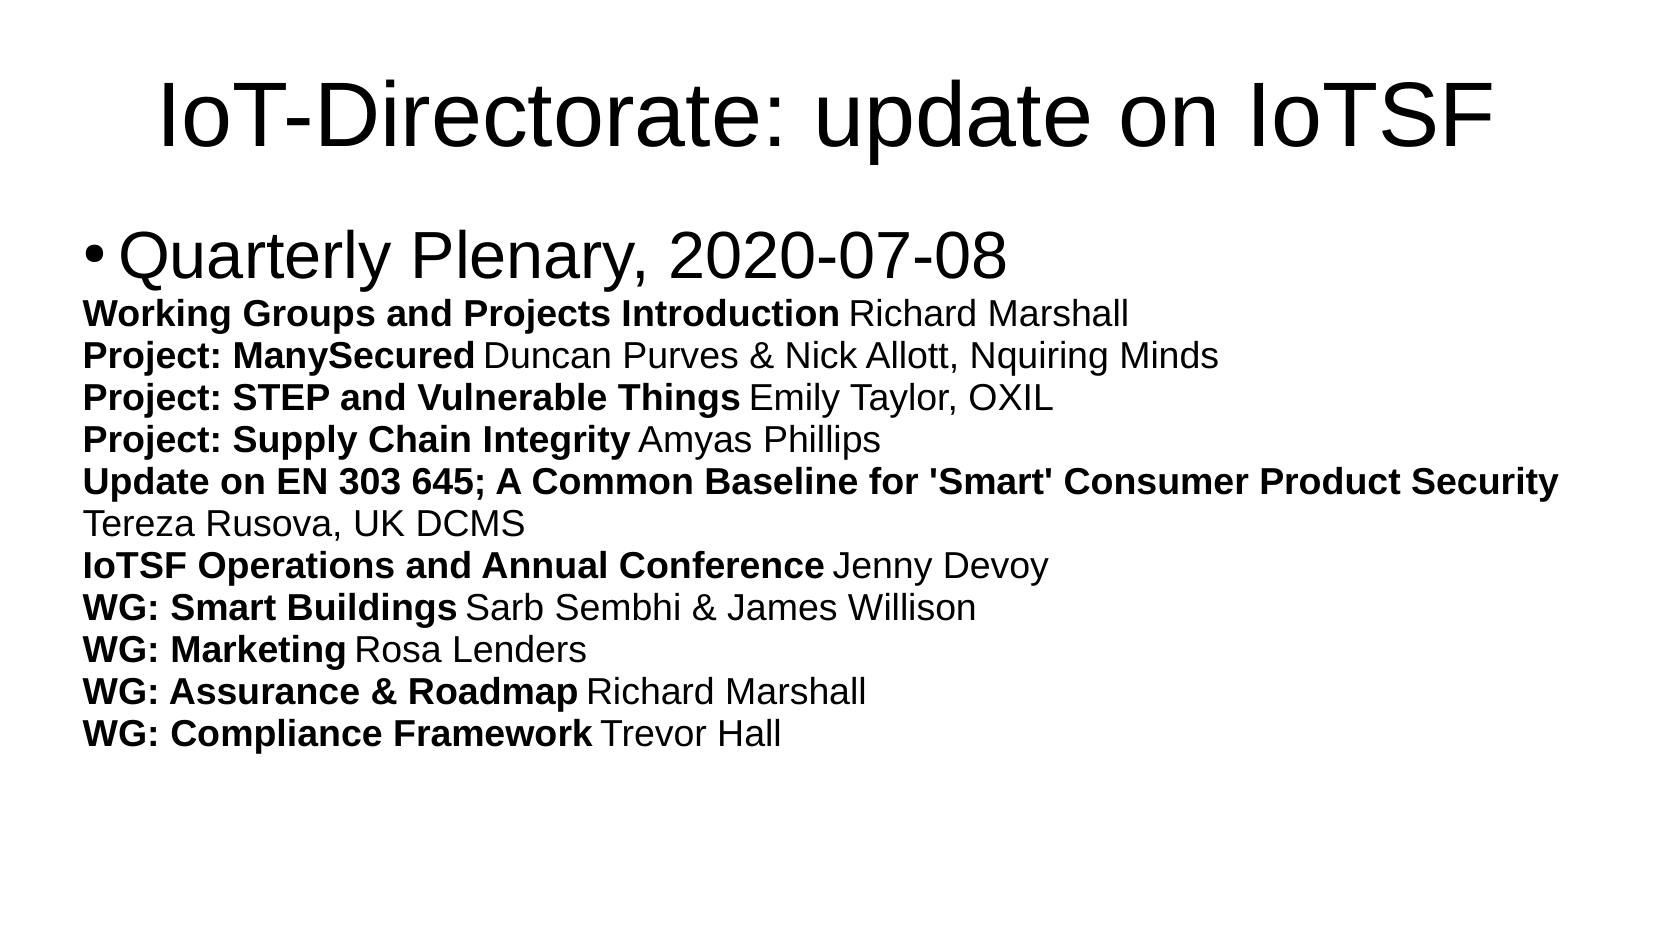

# IoT-Directorate: update on IoTSF
Quarterly Plenary, 2020-07-08
Working Groups and Projects Introduction Richard Marshall
Project: ManySecured Duncan Purves & Nick Allott, Nquiring Minds
Project: STEP and Vulnerable Things Emily Taylor, OXIL
Project: Supply Chain Integrity Amyas Phillips
Update on EN 303 645; A Common Baseline for 'Smart' Consumer Product Security Tereza Rusova, UK DCMS
IoTSF Operations and Annual Conference Jenny Devoy
WG: Smart Buildings Sarb Sembhi & James Willison
WG: Marketing Rosa Lenders
WG: Assurance & Roadmap Richard Marshall
WG: Compliance Framework Trevor Hall